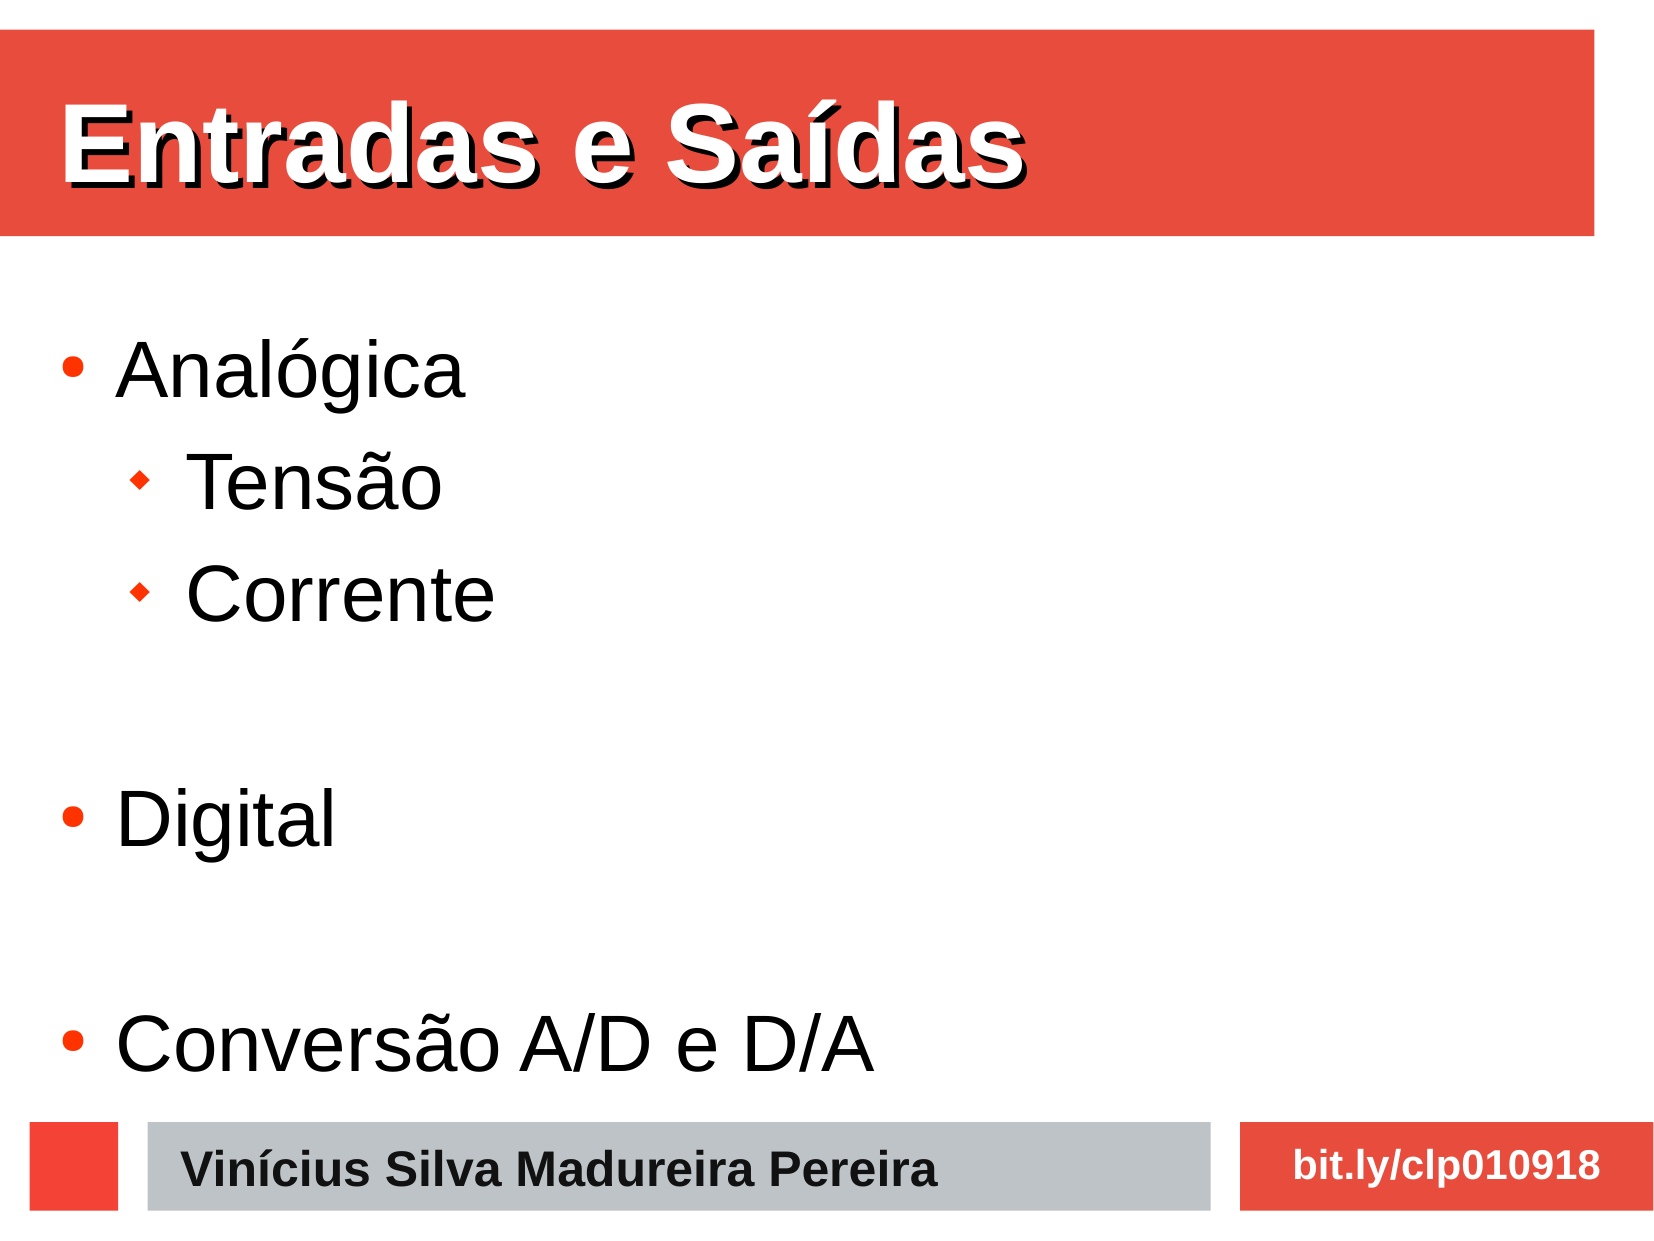

# Entradas e Saídas
 Analógica
 Tensão
 Corrente
 Digital
 Conversão A/D e D/A
Vinícius Silva Madureira Pereira
bit.ly/clp010918